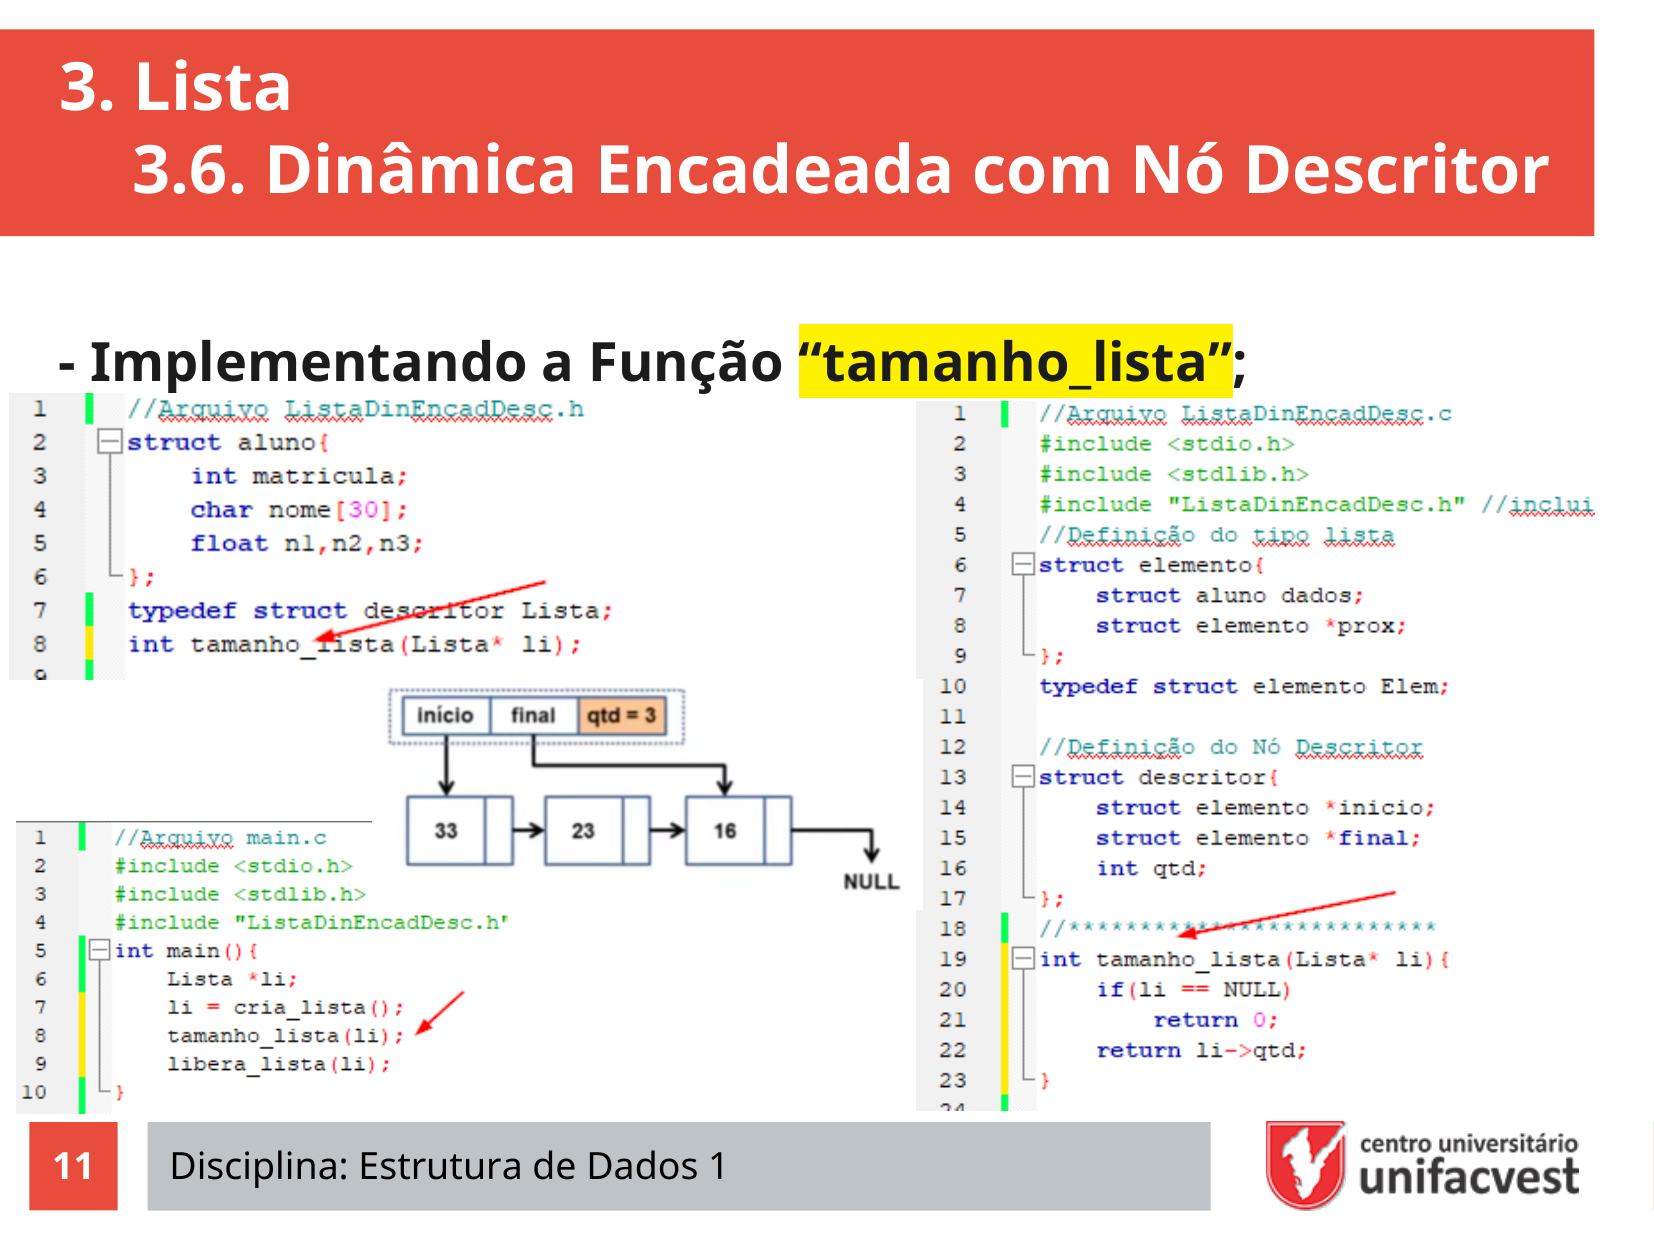

# 3. Lista 3.6. Dinâmica Encadeada com Nó Descritor
- Implementando a Função “tamanho_lista”;
11
Disciplina: Estrutura de Dados 1